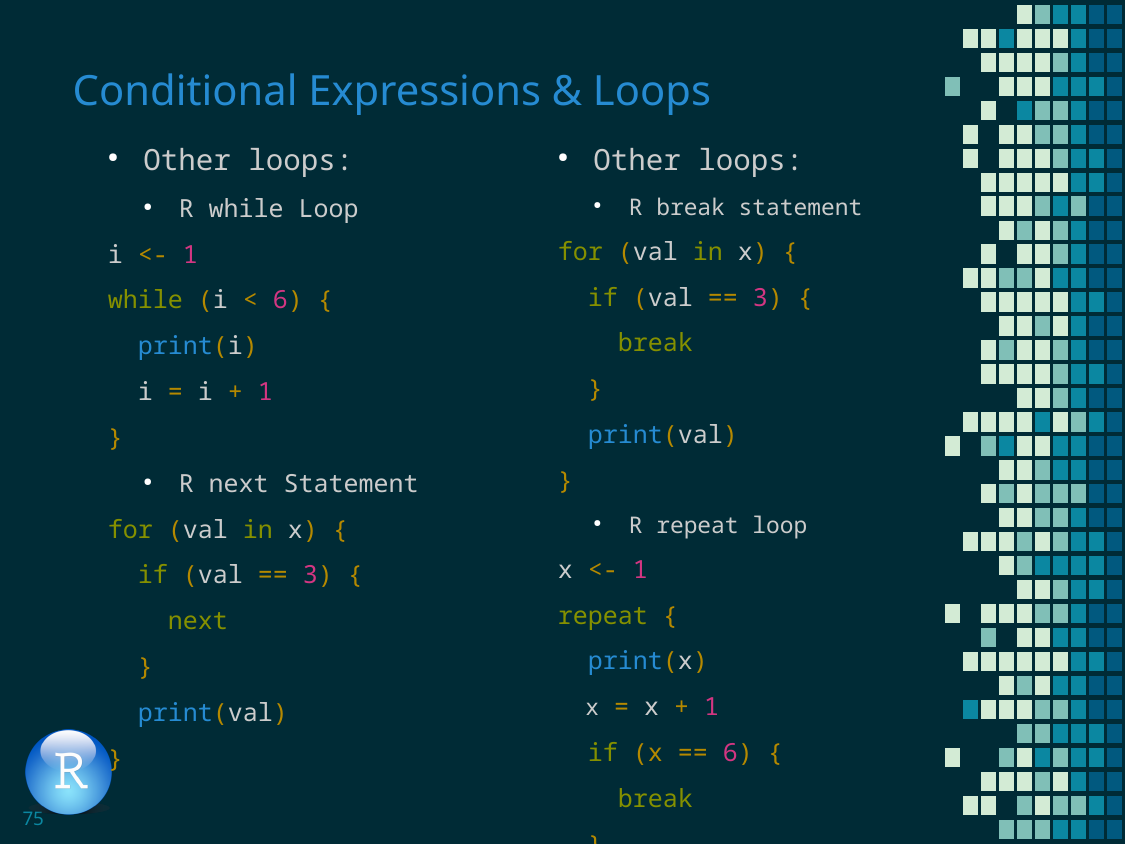

Conditional Expressions & Loops
Other loops:
R while Loop
i <- 1
while (i < 6) {
 print(i)
 i = i + 1
}
R next Statement
for (val in x) {
 if (val == 3) {
 next
 }
 print(val)
}
Other loops:
R break statement
for (val in x) {
 if (val == 3) {
 break
 }
 print(val)
}
R repeat loop
x <- 1
repeat {
 print(x)
 x = x + 1
 if (x == 6) {
 break
 }
}